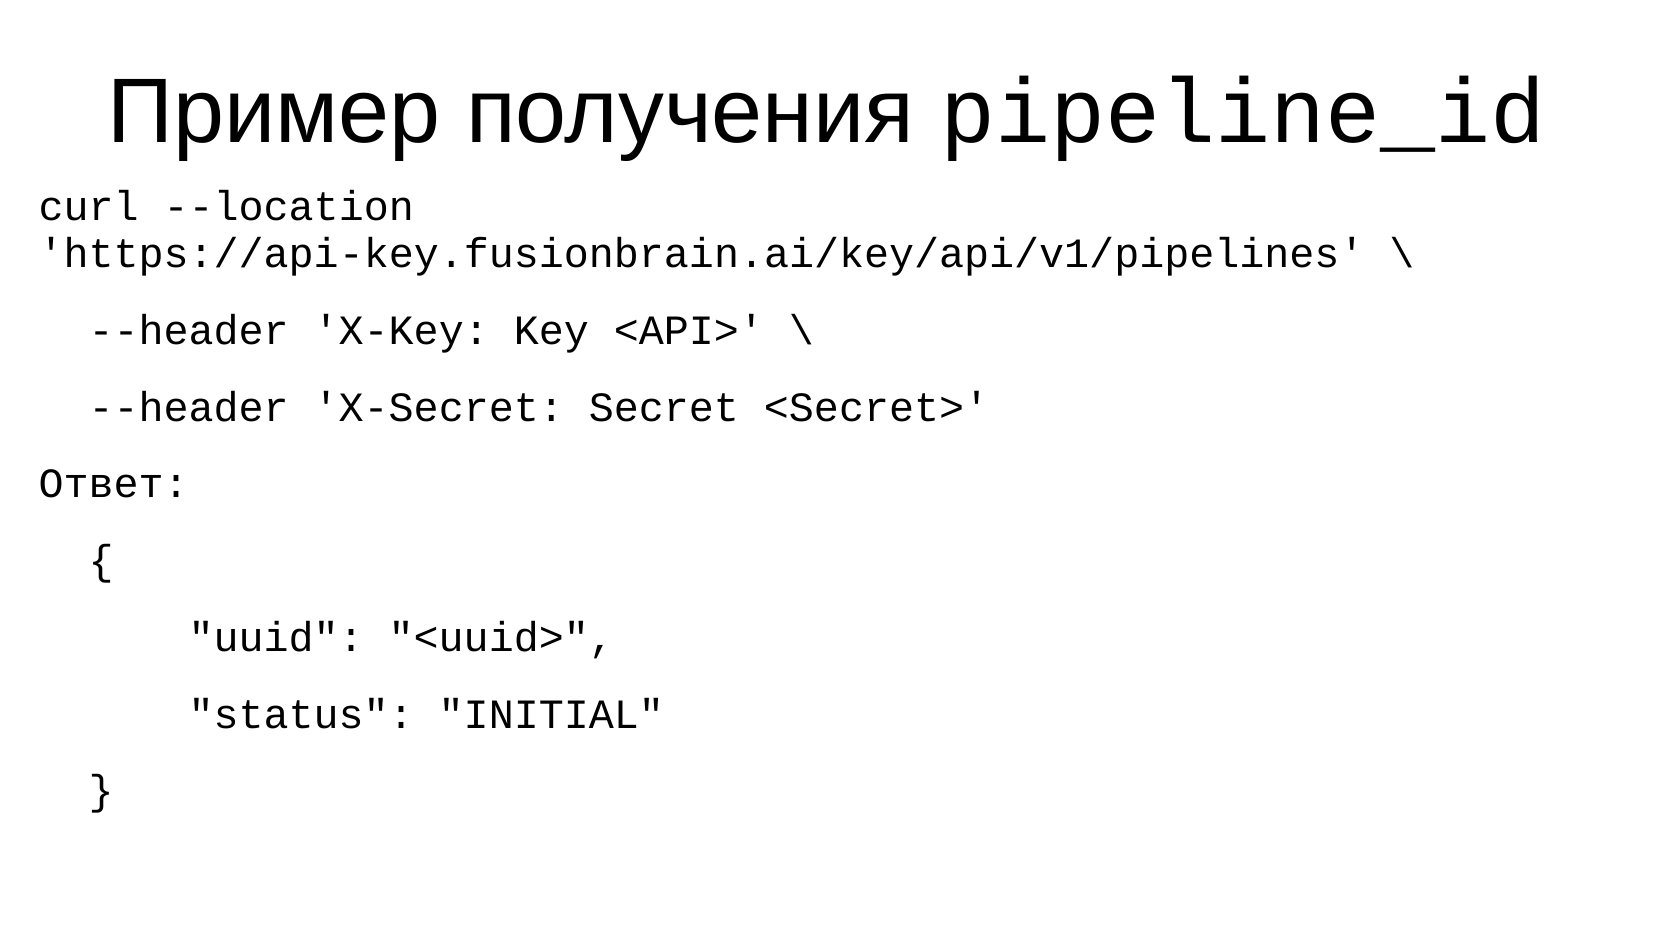

# Пример получения pipeline_id
curl --location 'https://api-key.fusionbrain.ai/key/api/v1/pipelines' \
 --header 'X-Key: Key <API>' \
 --header 'X-Secret: Secret <Secret>'
Ответ:
 {
 "uuid": "<uuid>",
 "status": "INITIAL"
 }